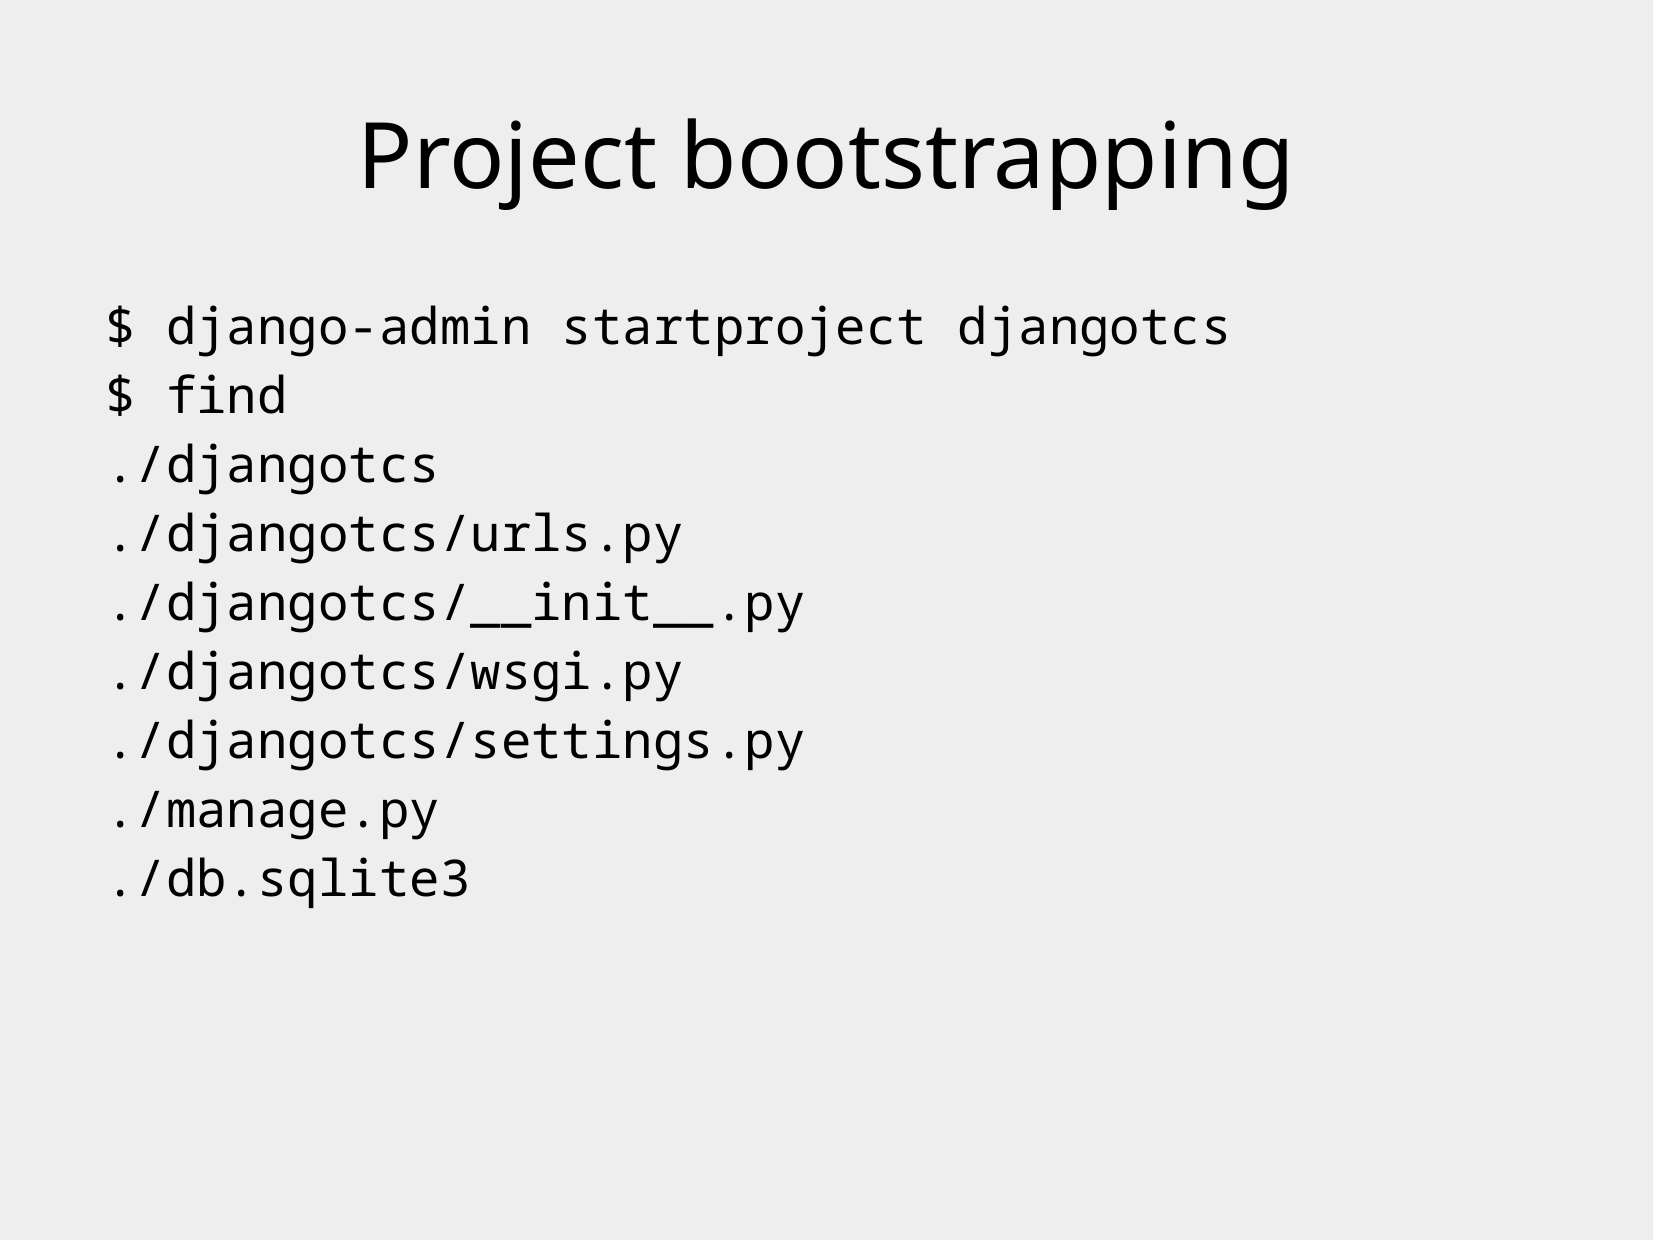

# Project bootstrapping
$ django-admin startproject djangotcs
$ find
./djangotcs
./djangotcs/urls.py
./djangotcs/__init__.py
./djangotcs/wsgi.py
./djangotcs/settings.py
./manage.py
./db.sqlite3